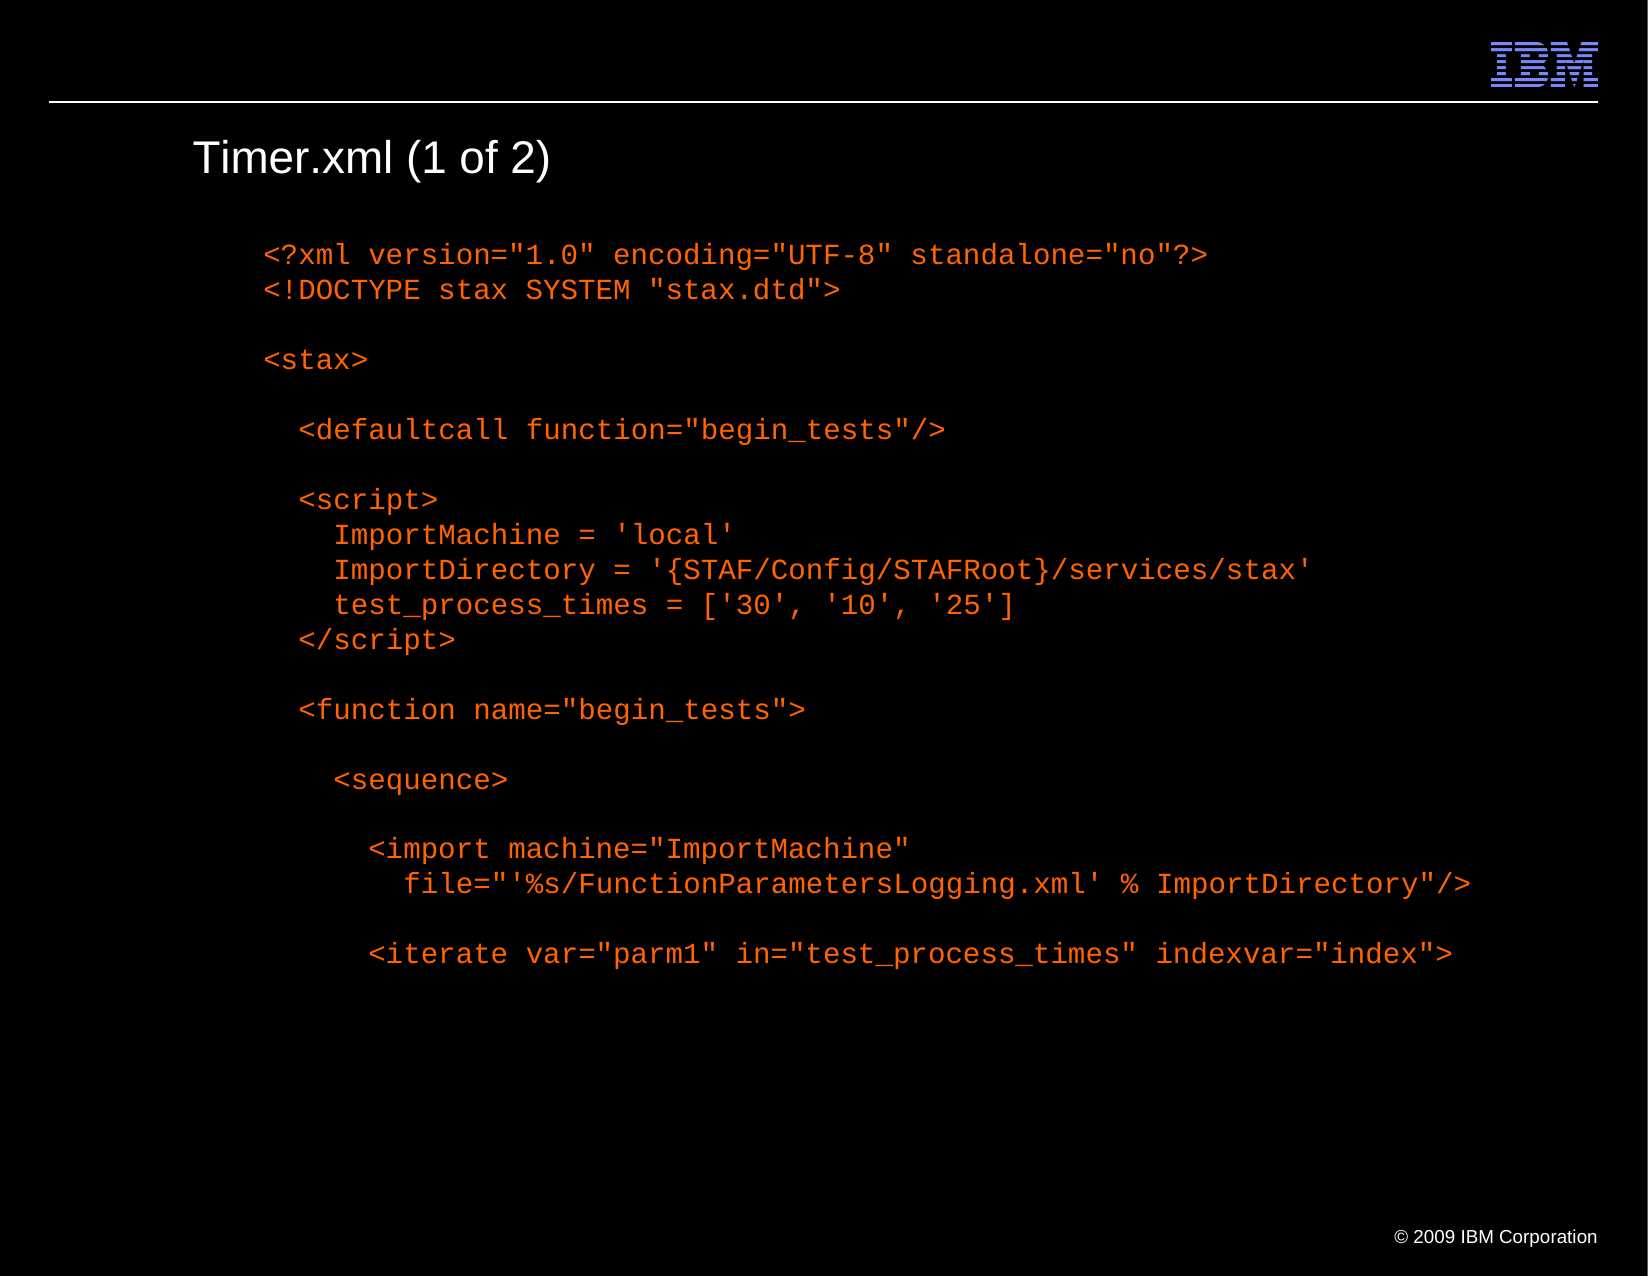

# Timer.xml (1 of 2)
<?xml version="1.0" encoding="UTF-8" standalone="no"?>
<!DOCTYPE stax SYSTEM "stax.dtd">
<stax>
 <defaultcall function="begin_tests"/>
 <script>
 ImportMachine = 'local'
 ImportDirectory = '{STAF/Config/STAFRoot}/services/stax'
 test_process_times = ['30', '10', '25']
 </script>
 <function name="begin_tests">
 <sequence>
 <import machine="ImportMachine"
 file="'%s/FunctionParametersLogging.xml' % ImportDirectory"/>
 <iterate var="parm1" in="test_process_times" indexvar="index">